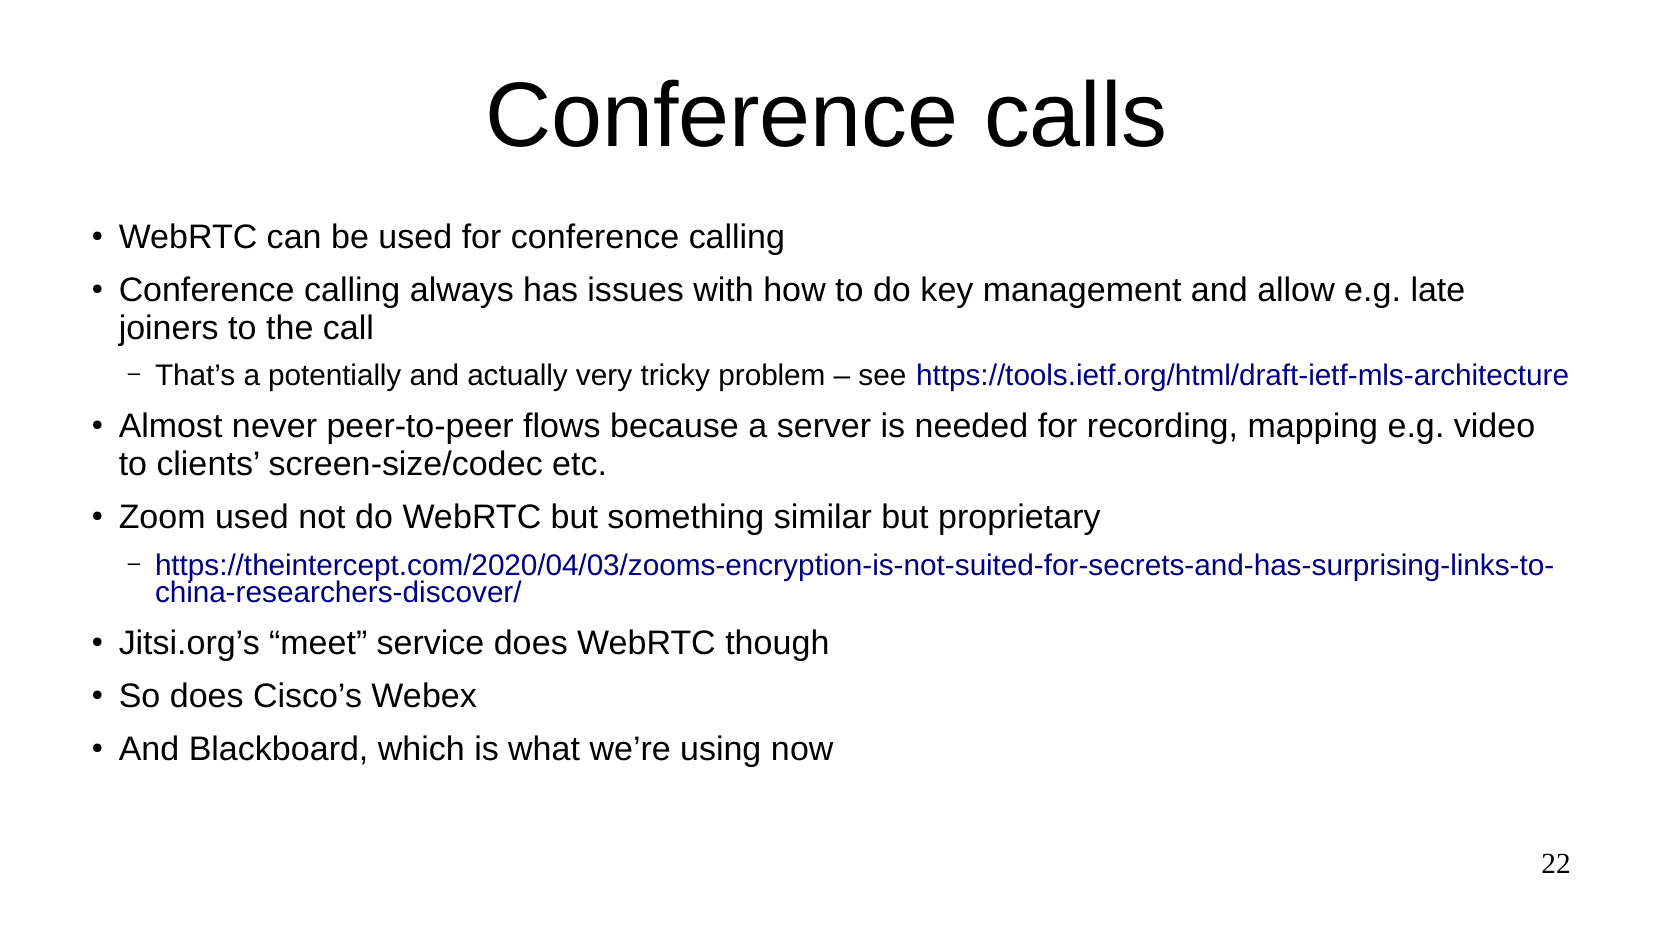

# Conference calls
WebRTC can be used for conference calling
Conference calling always has issues with how to do key management and allow e.g. late joiners to the call
That’s a potentially and actually very tricky problem – see https://tools.ietf.org/html/draft-ietf-mls-architecture
Almost never peer-to-peer flows because a server is needed for recording, mapping e.g. video to clients’ screen-size/codec etc.
Zoom used not do WebRTC but something similar but proprietary
https://theintercept.com/2020/04/03/zooms-encryption-is-not-suited-for-secrets-and-has-surprising-links-to-china-researchers-discover/
Jitsi.org’s “meet” service does WebRTC though
So does Cisco’s Webex
And Blackboard, which is what we’re using now
22